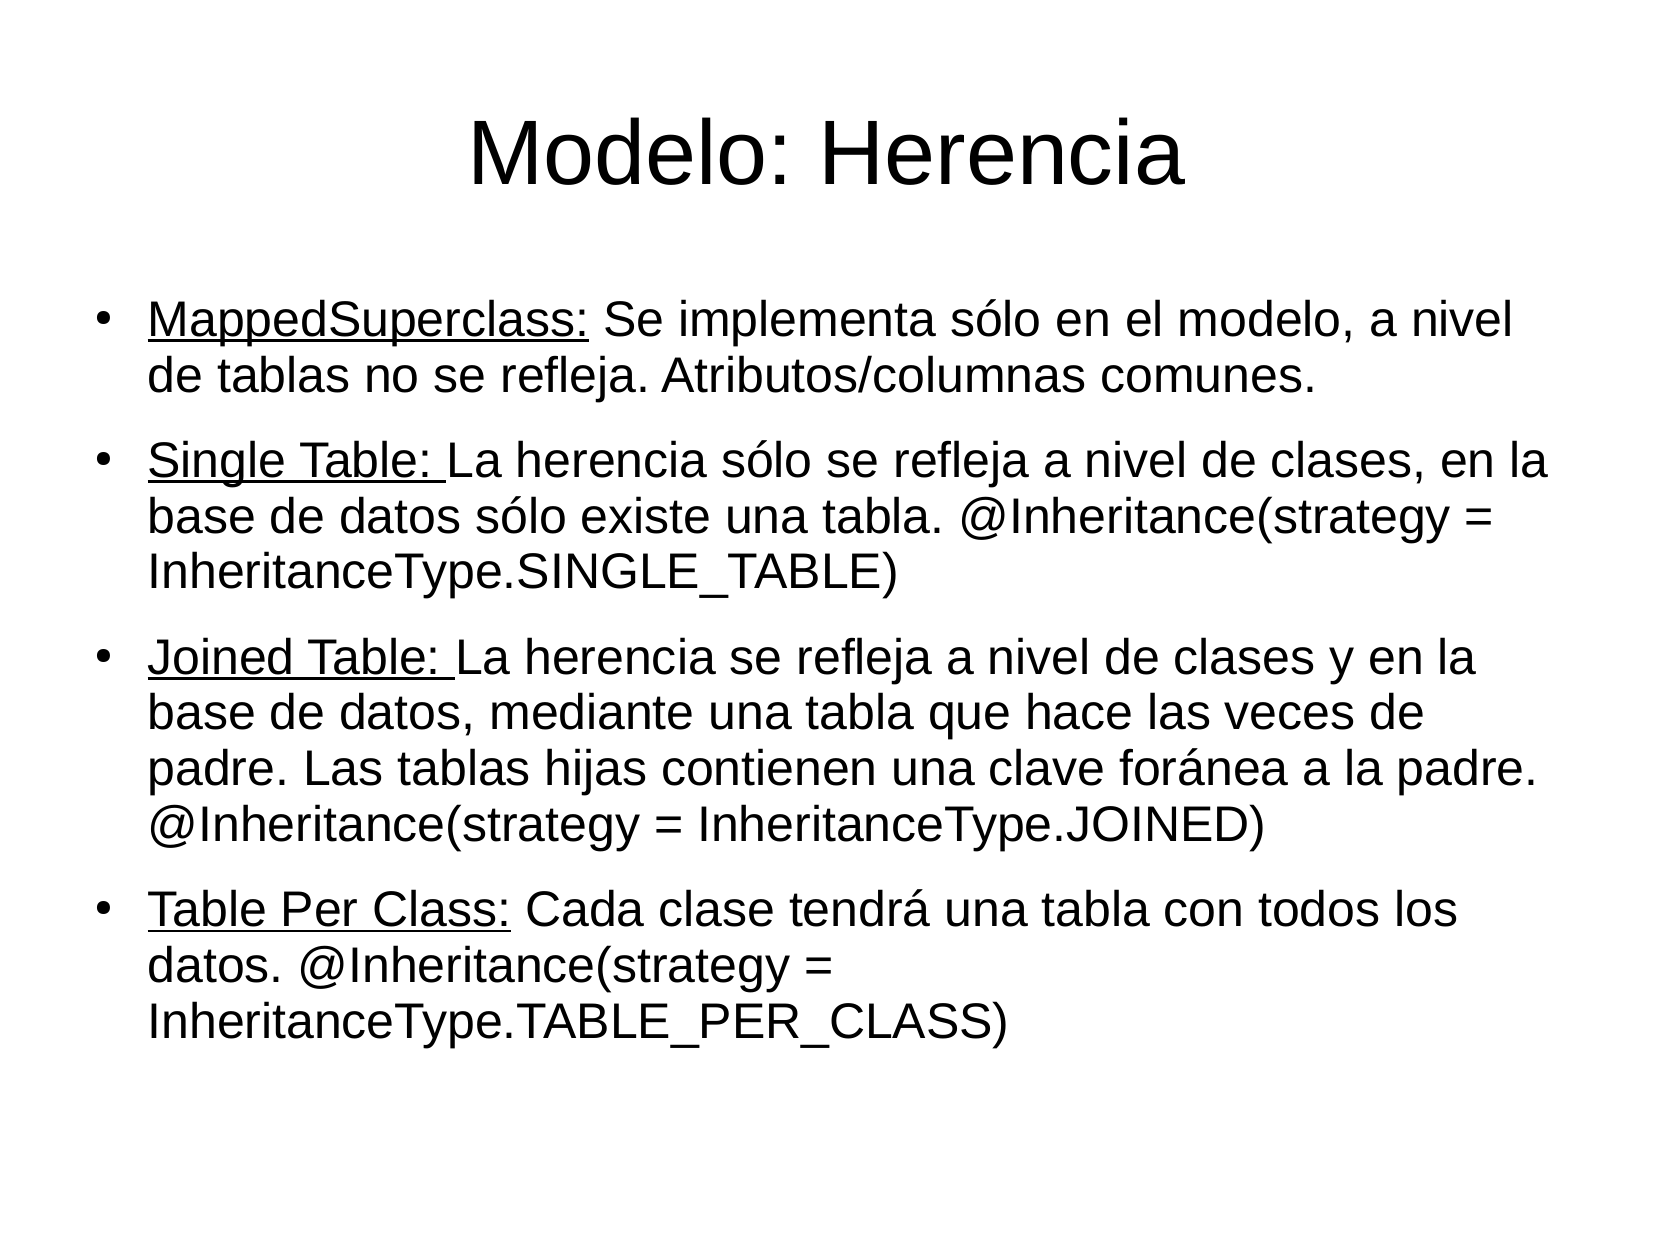

# Modelo: Herencia
MappedSuperclass: Se implementa sólo en el modelo, a nivel de tablas no se refleja. Atributos/columnas comunes.
Single Table: La herencia sólo se refleja a nivel de clases, en la base de datos sólo existe una tabla. @Inheritance(strategy = InheritanceType.SINGLE_TABLE)
Joined Table: La herencia se refleja a nivel de clases y en la base de datos, mediante una tabla que hace las veces de padre. Las tablas hijas contienen una clave foránea a la padre. @Inheritance(strategy = InheritanceType.JOINED)
Table Per Class: Cada clase tendrá una tabla con todos los datos. @Inheritance(strategy = InheritanceType.TABLE_PER_CLASS)